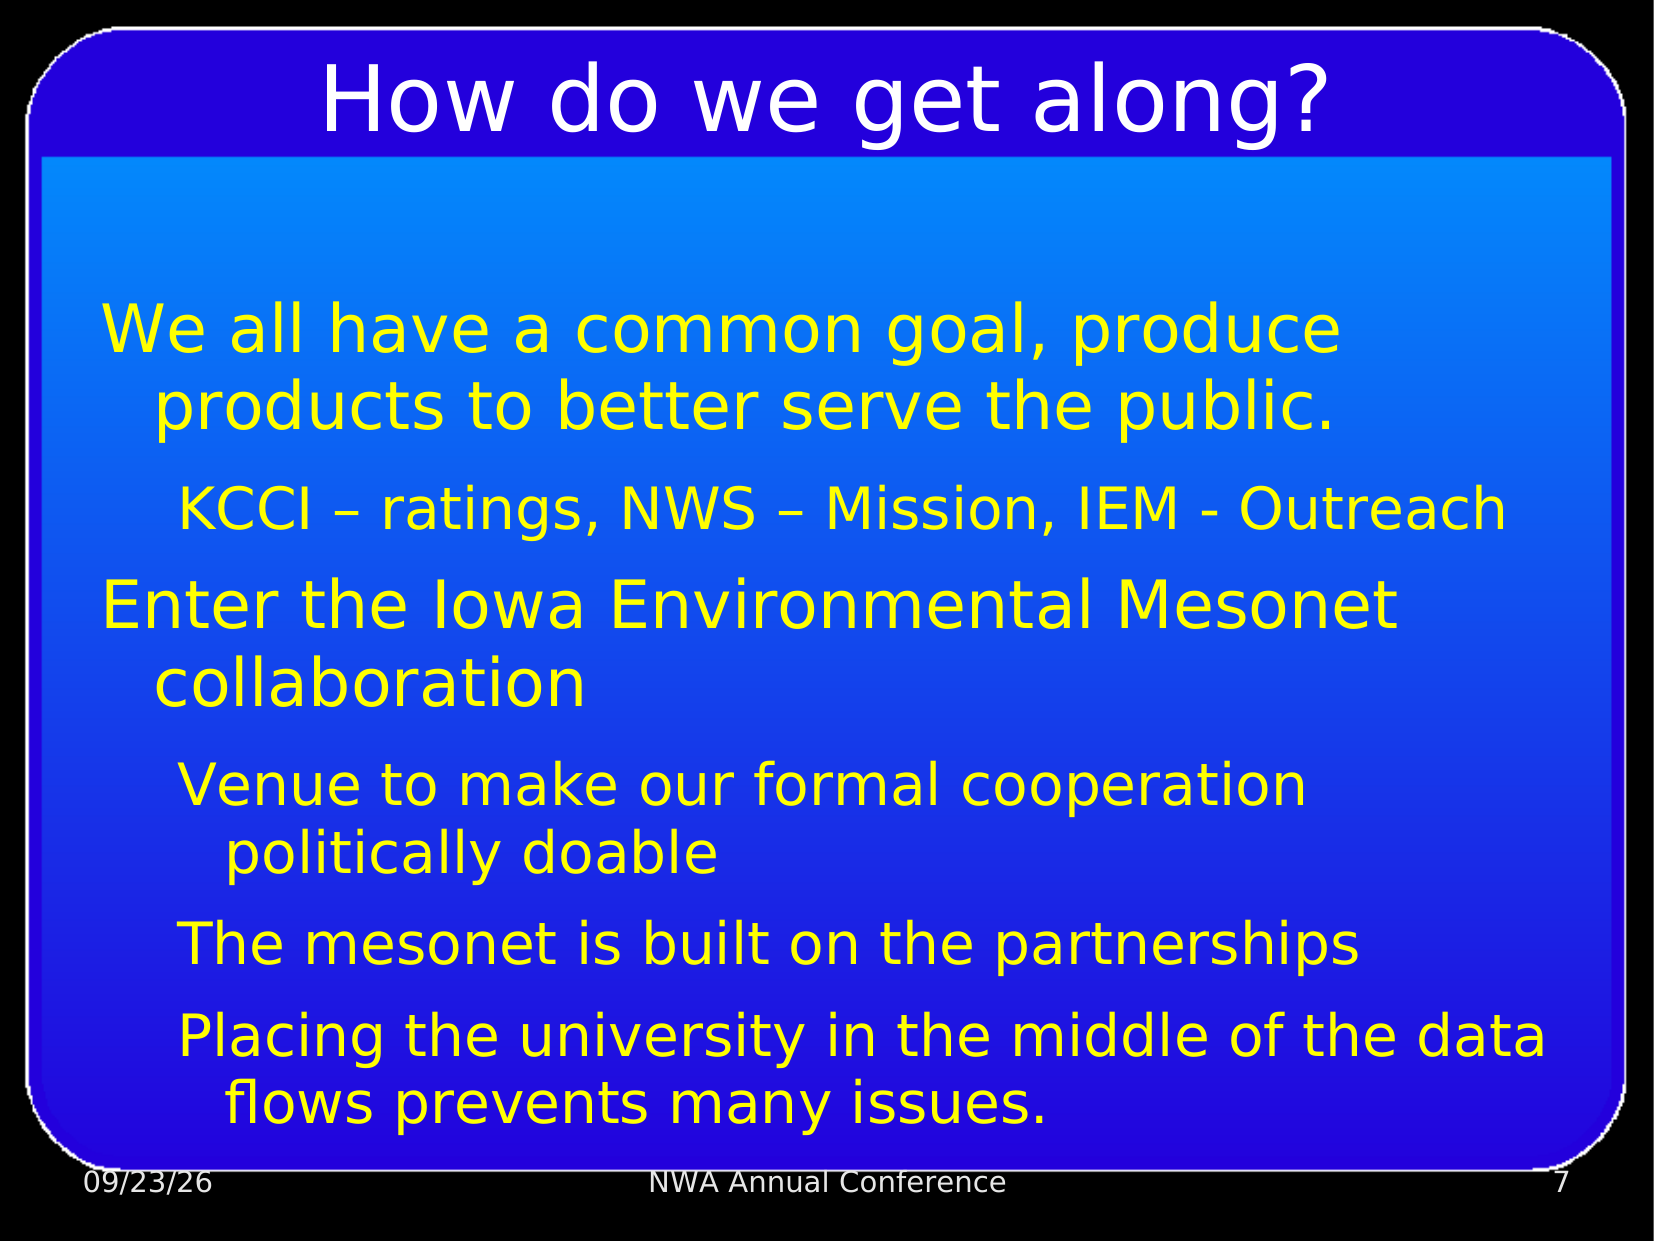

# How do we get along?
We all have a common goal, produce products to better serve the public.
KCCI – ratings, NWS – Mission, IEM - Outreach
Enter the Iowa Environmental Mesonet collaboration
Venue to make our formal cooperation politically doable
The mesonet is built on the partnerships
Placing the university in the middle of the data flows prevents many issues.
NWA Annual Conference
7